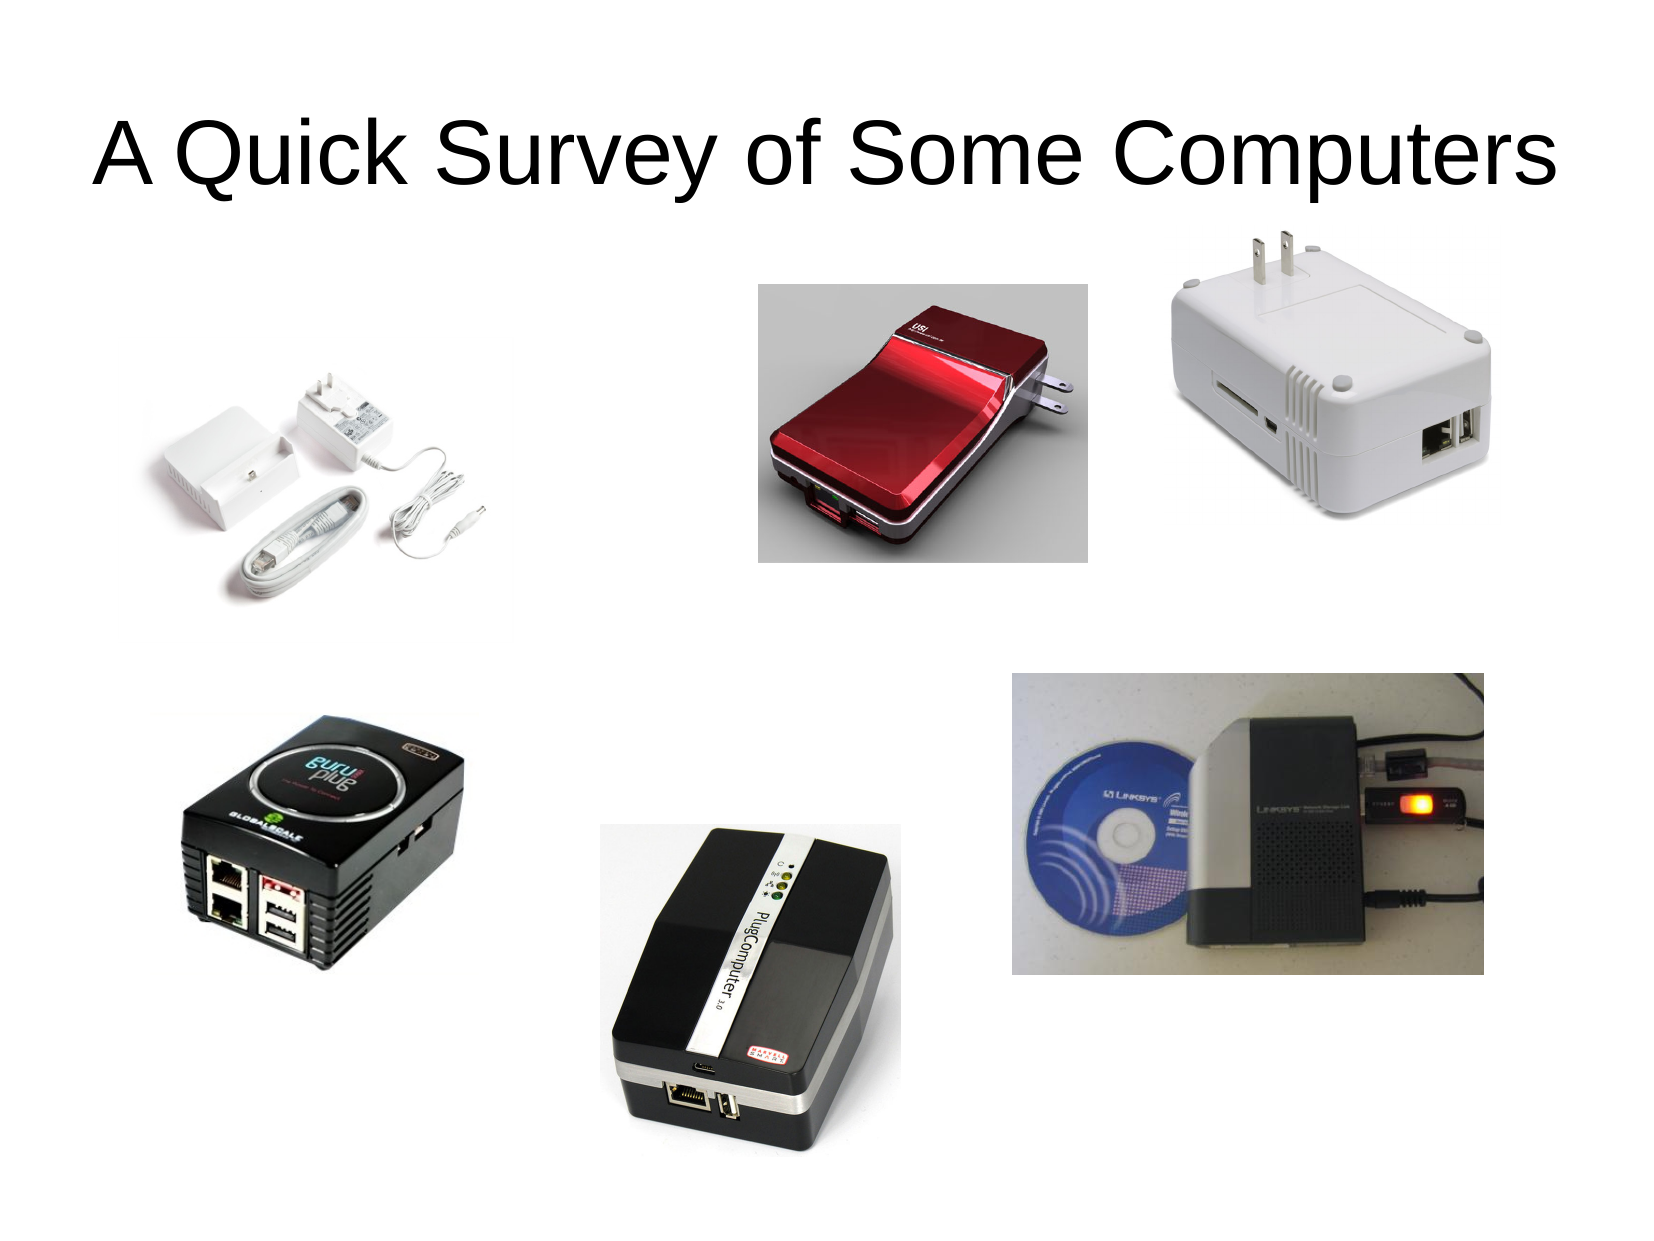

# A Quick Survey of Some Computers